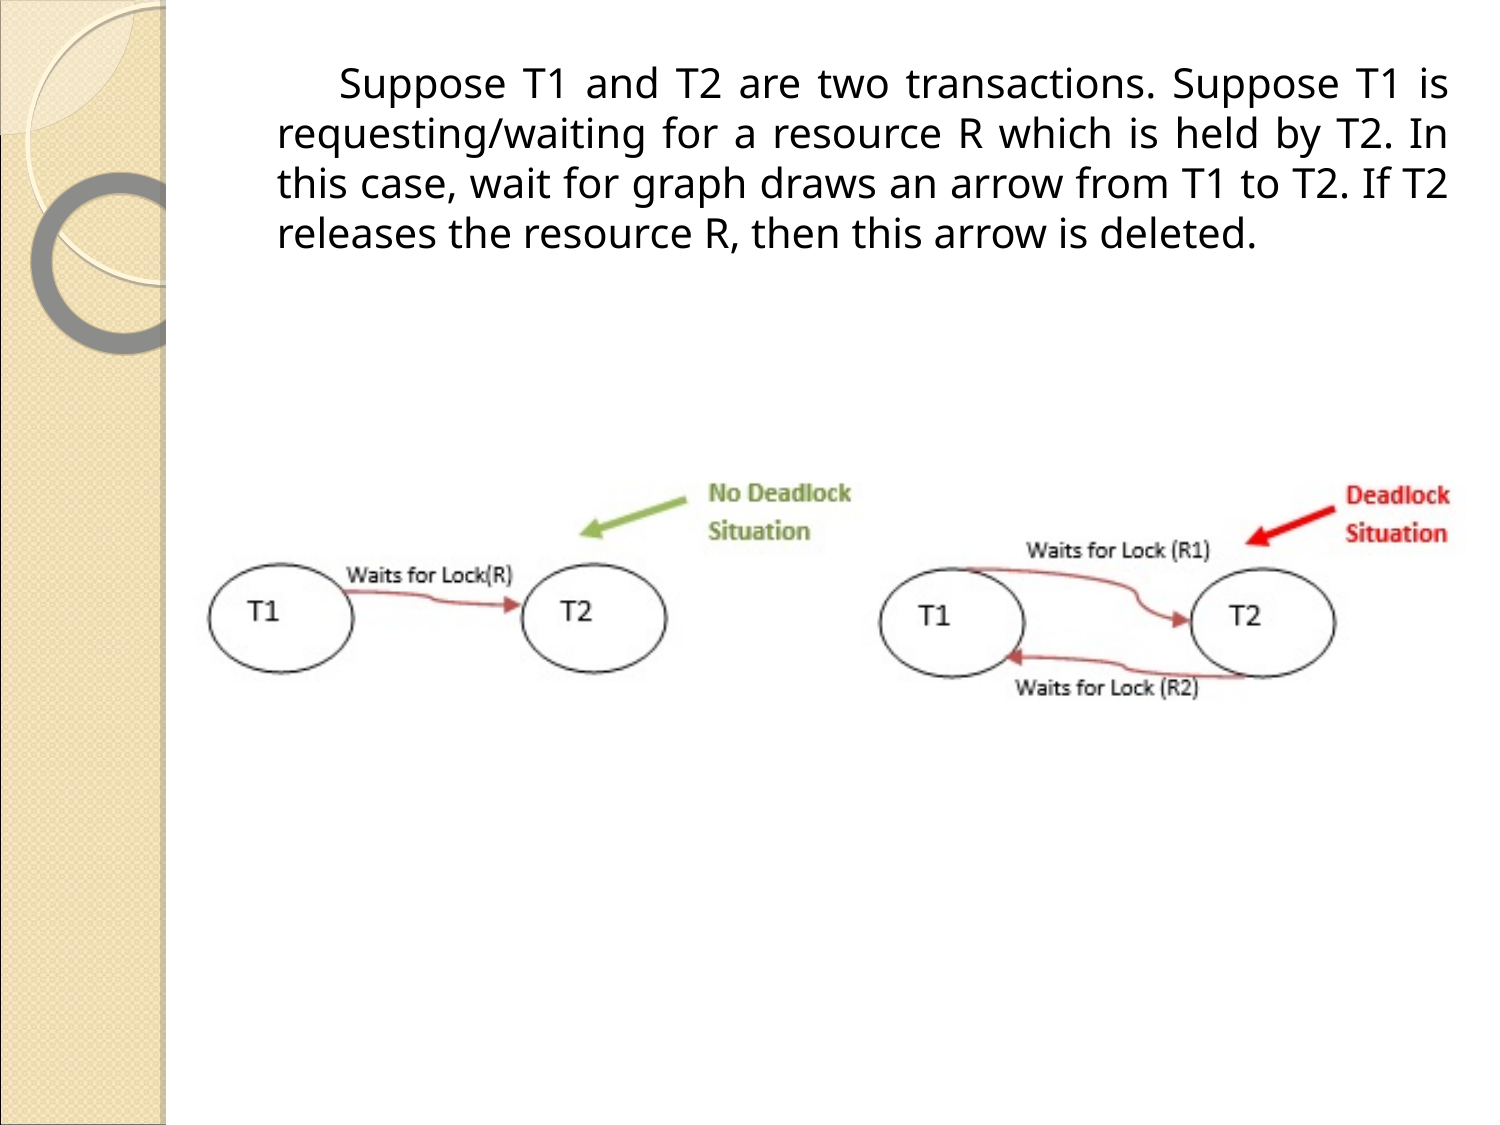

# Suppose T1 and T2 are two transactions. Suppose T1 is requesting/waiting for a resource R which is held by T2. In this case, wait for graph draws an arrow from T1 to T2. If T2 releases the resource R, then this arrow is deleted.